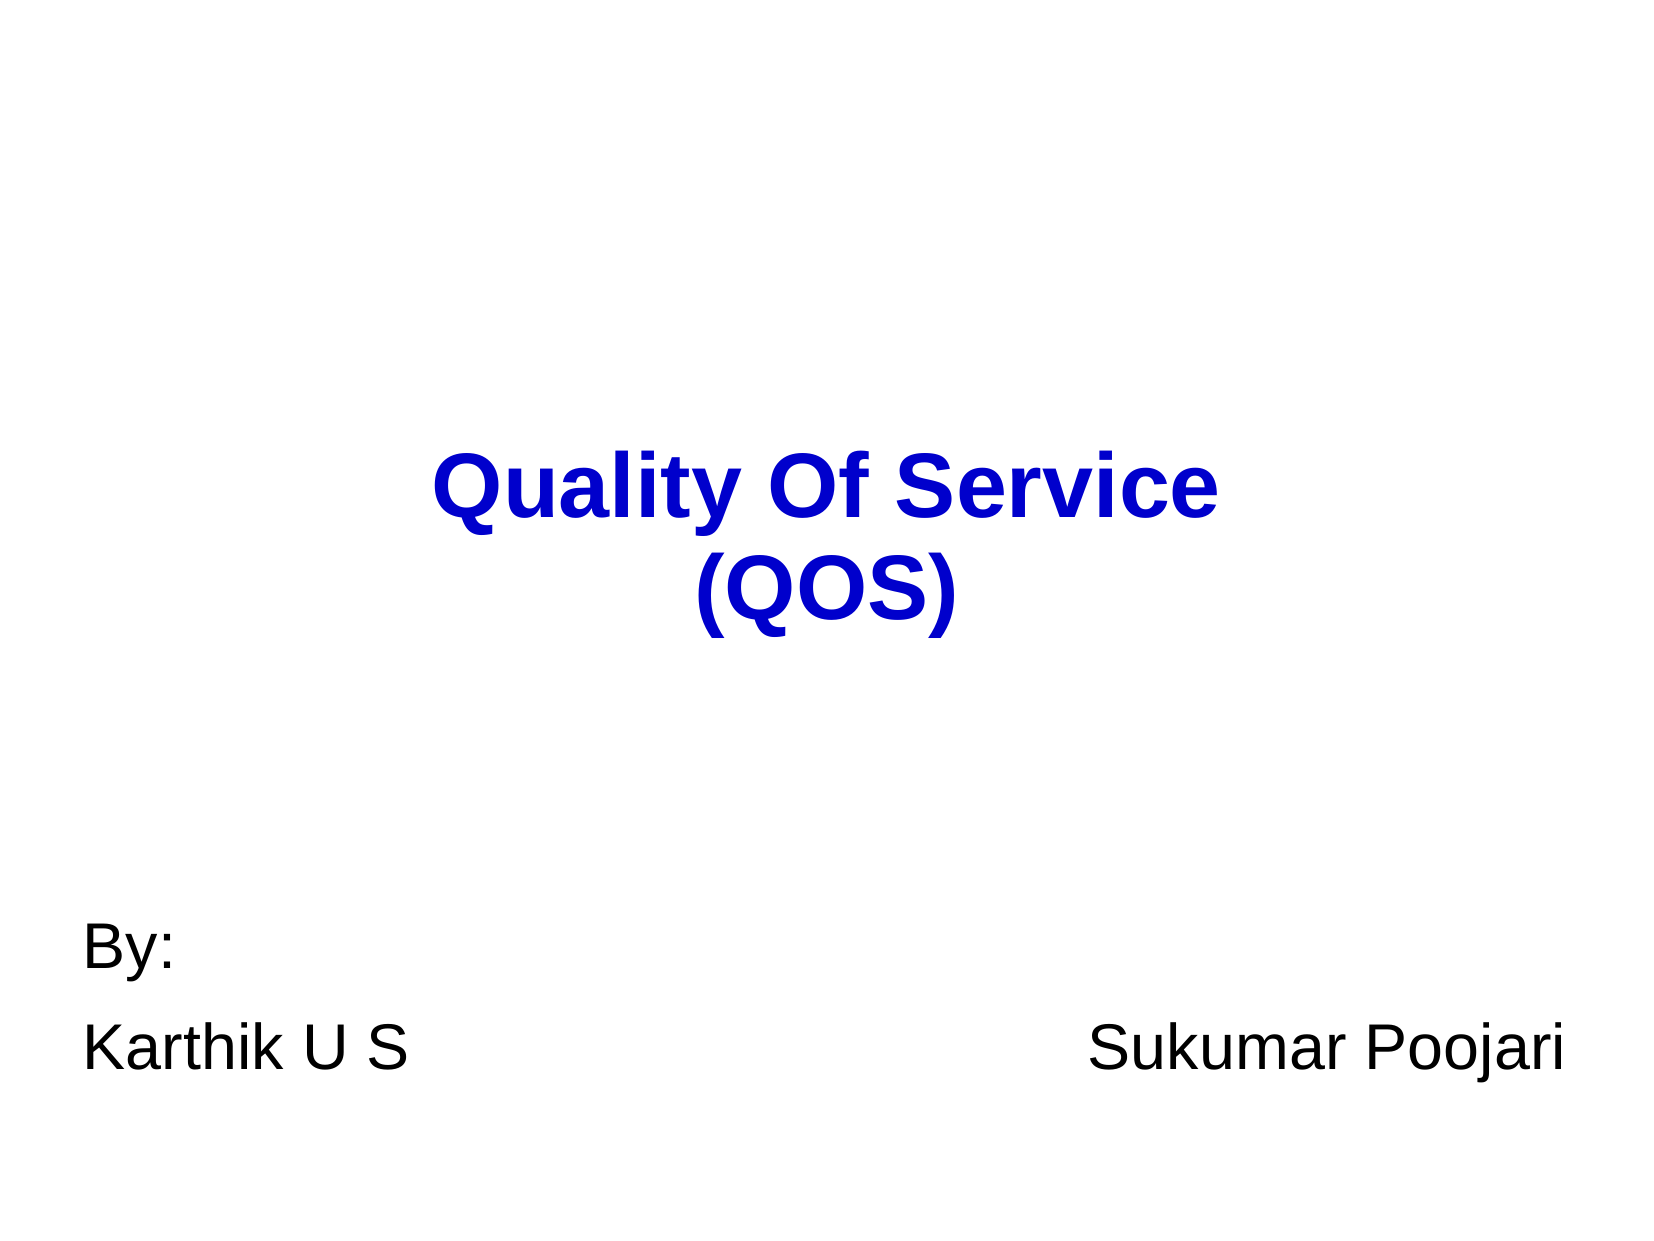

# Quality Of Service (QOS)
By:
Karthik U S				 Sukumar Poojari